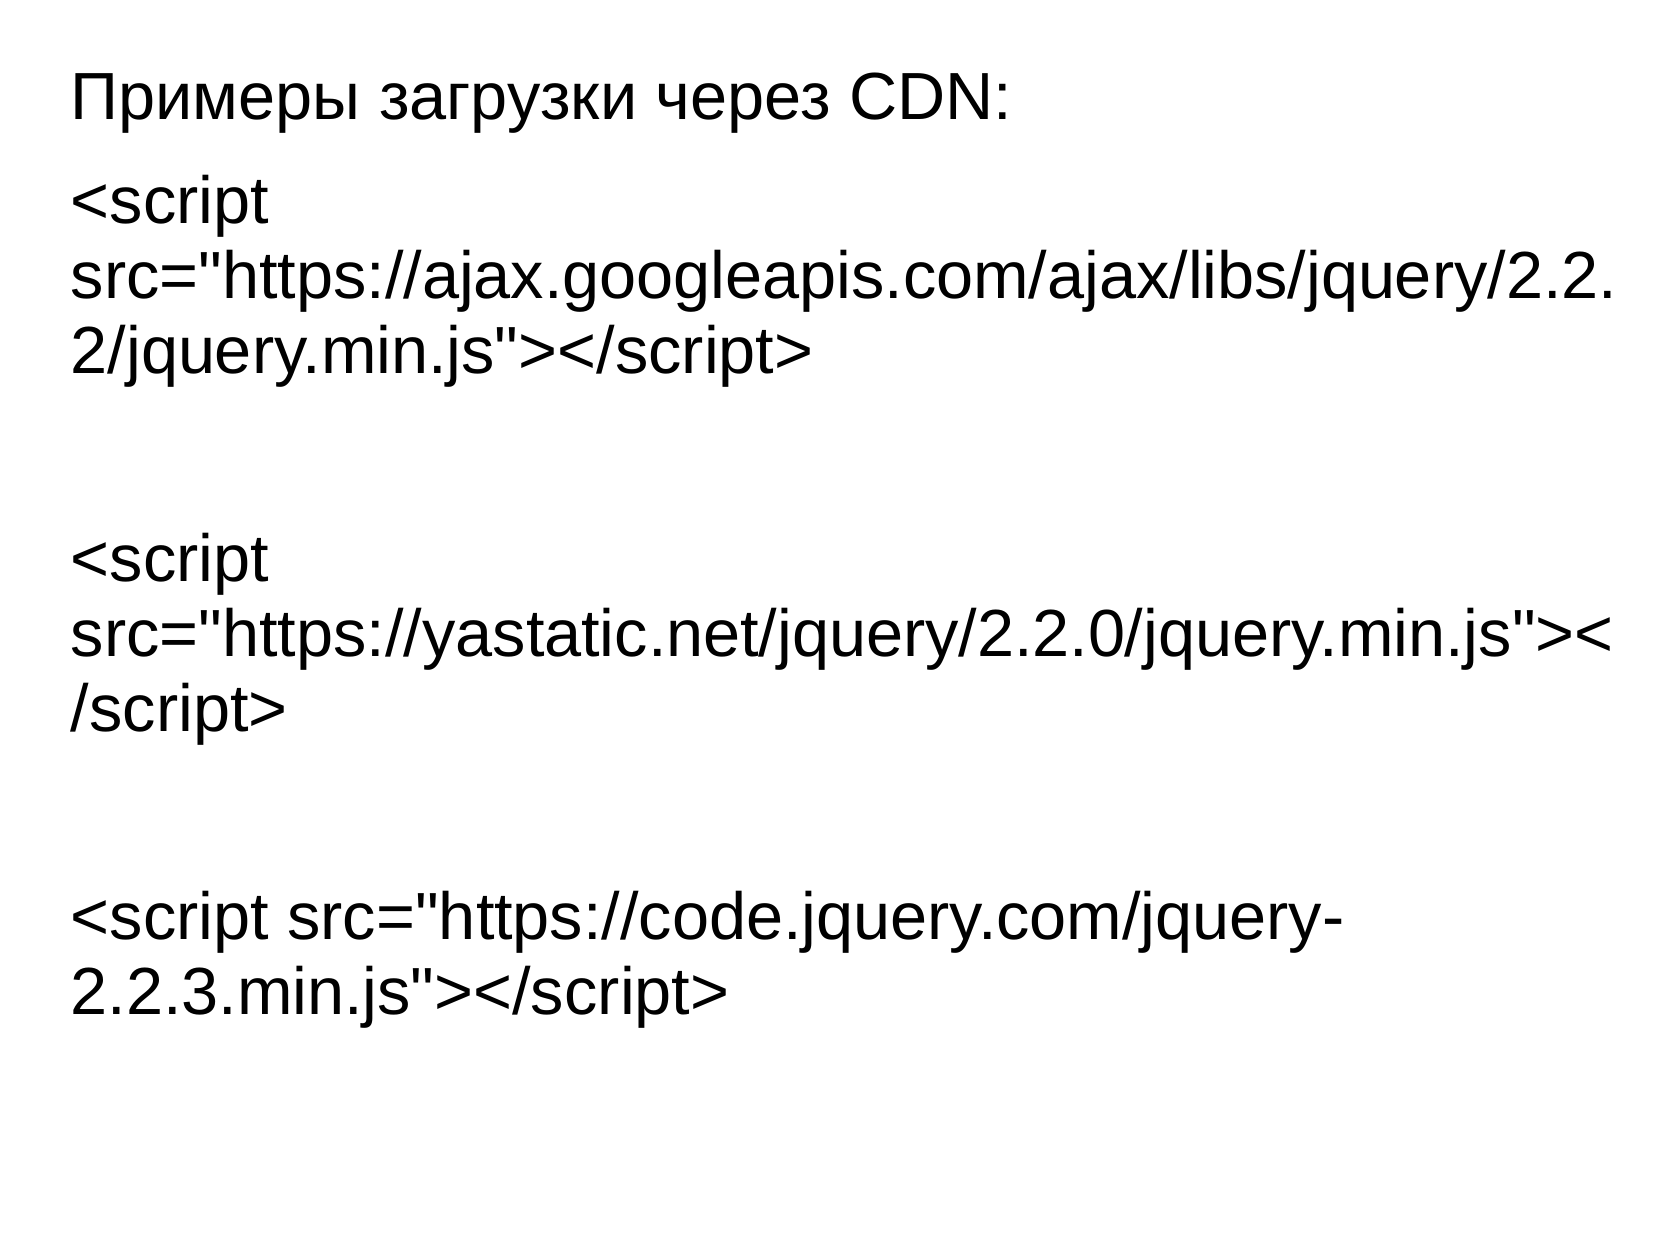

# Примеры загрузки через CDN:
<script src="https://ajax.googleapis.com/ajax/libs/jquery/2.2.2/jquery.min.js"></script>
<script src="https://yastatic.net/jquery/2.2.0/jquery.min.js"></script>
<script src="https://code.jquery.com/jquery-2.2.3.min.js"></script>